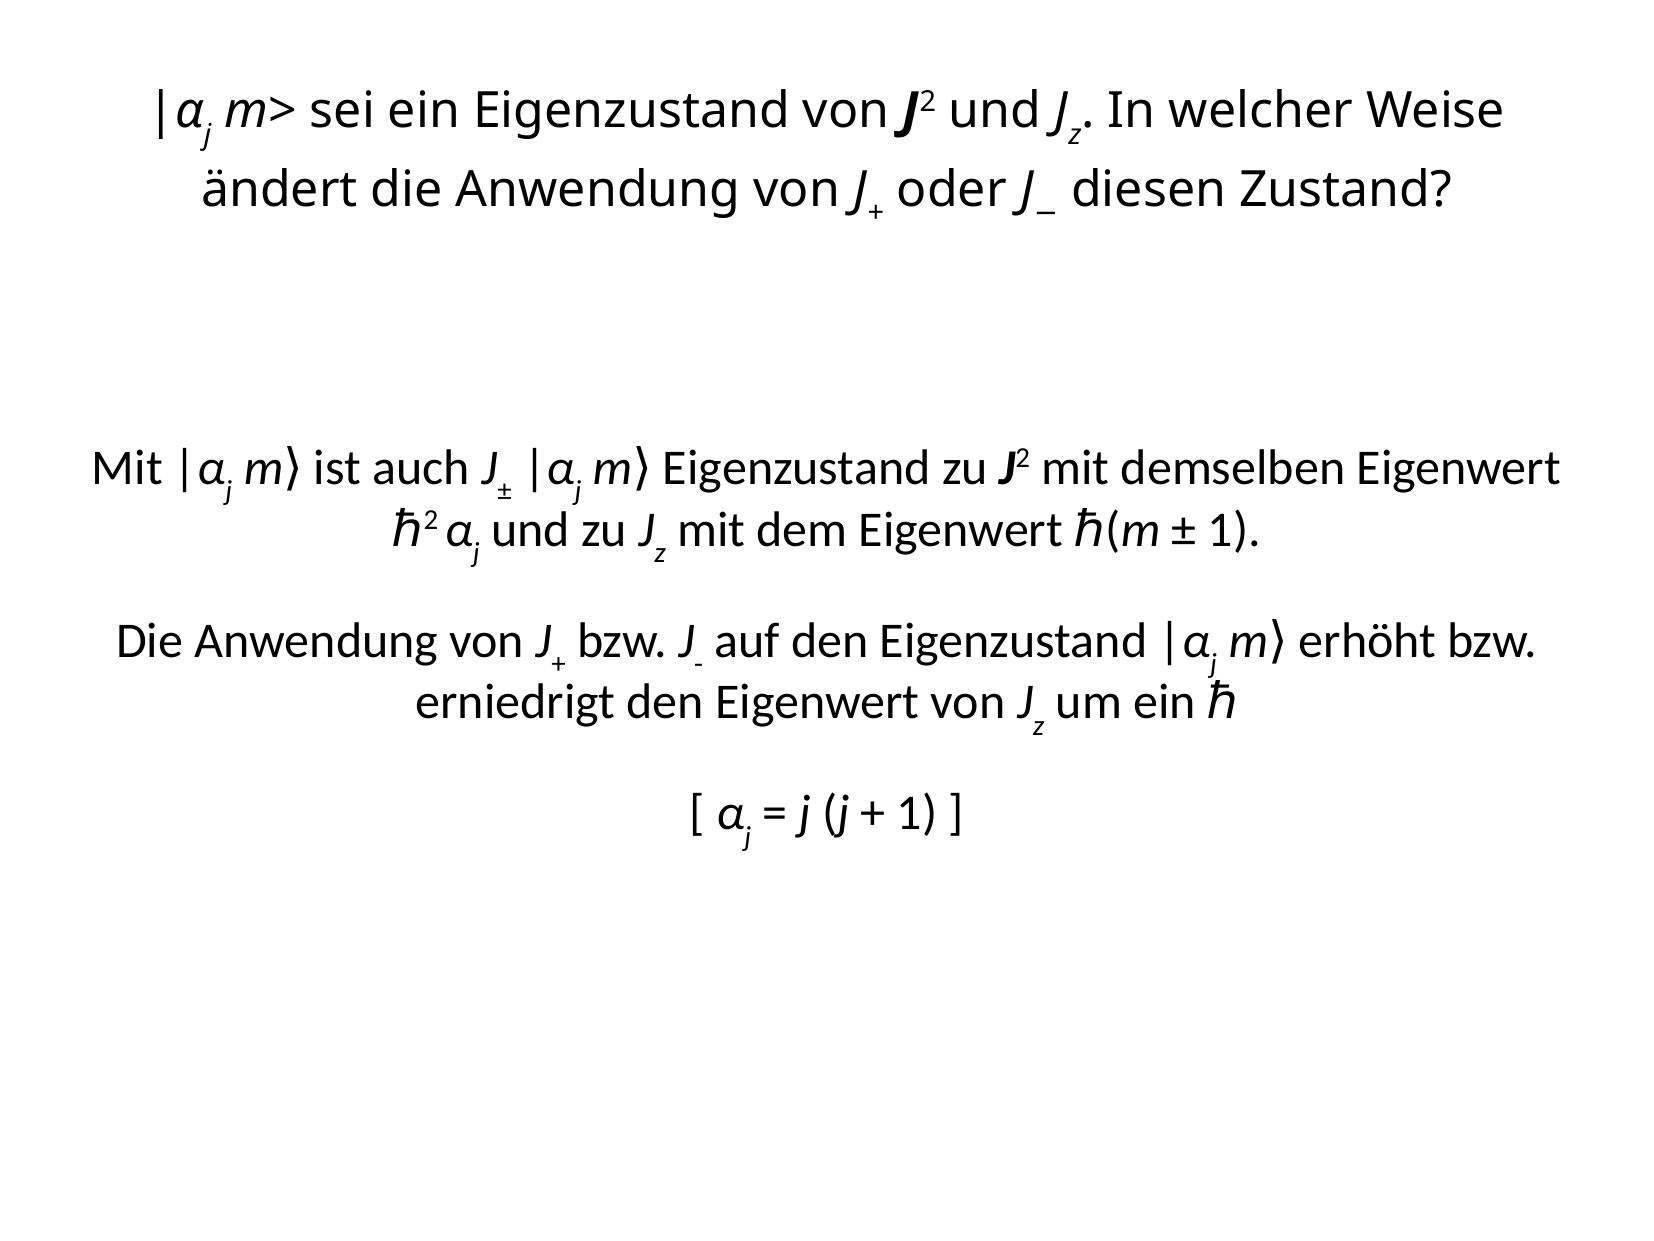

# |αj m> sei ein Eigenzustand von J2 und Jz. In welcher Weise ändert die Anwendung von J+ oder J− diesen Zustand?
Mit |αj m⟩ ist auch J± |αj m⟩ Eigenzustand zu J2 mit demselben Eigenwert ℏ2 αj und zu Jz mit dem Eigenwert ℏ(m ± 1).
Die Anwendung von J+ bzw. J- auf den Eigenzustand |αj m⟩ erhöht bzw. erniedrigt den Eigenwert von Jz um ein ℏ
[ αj = j (j + 1) ]